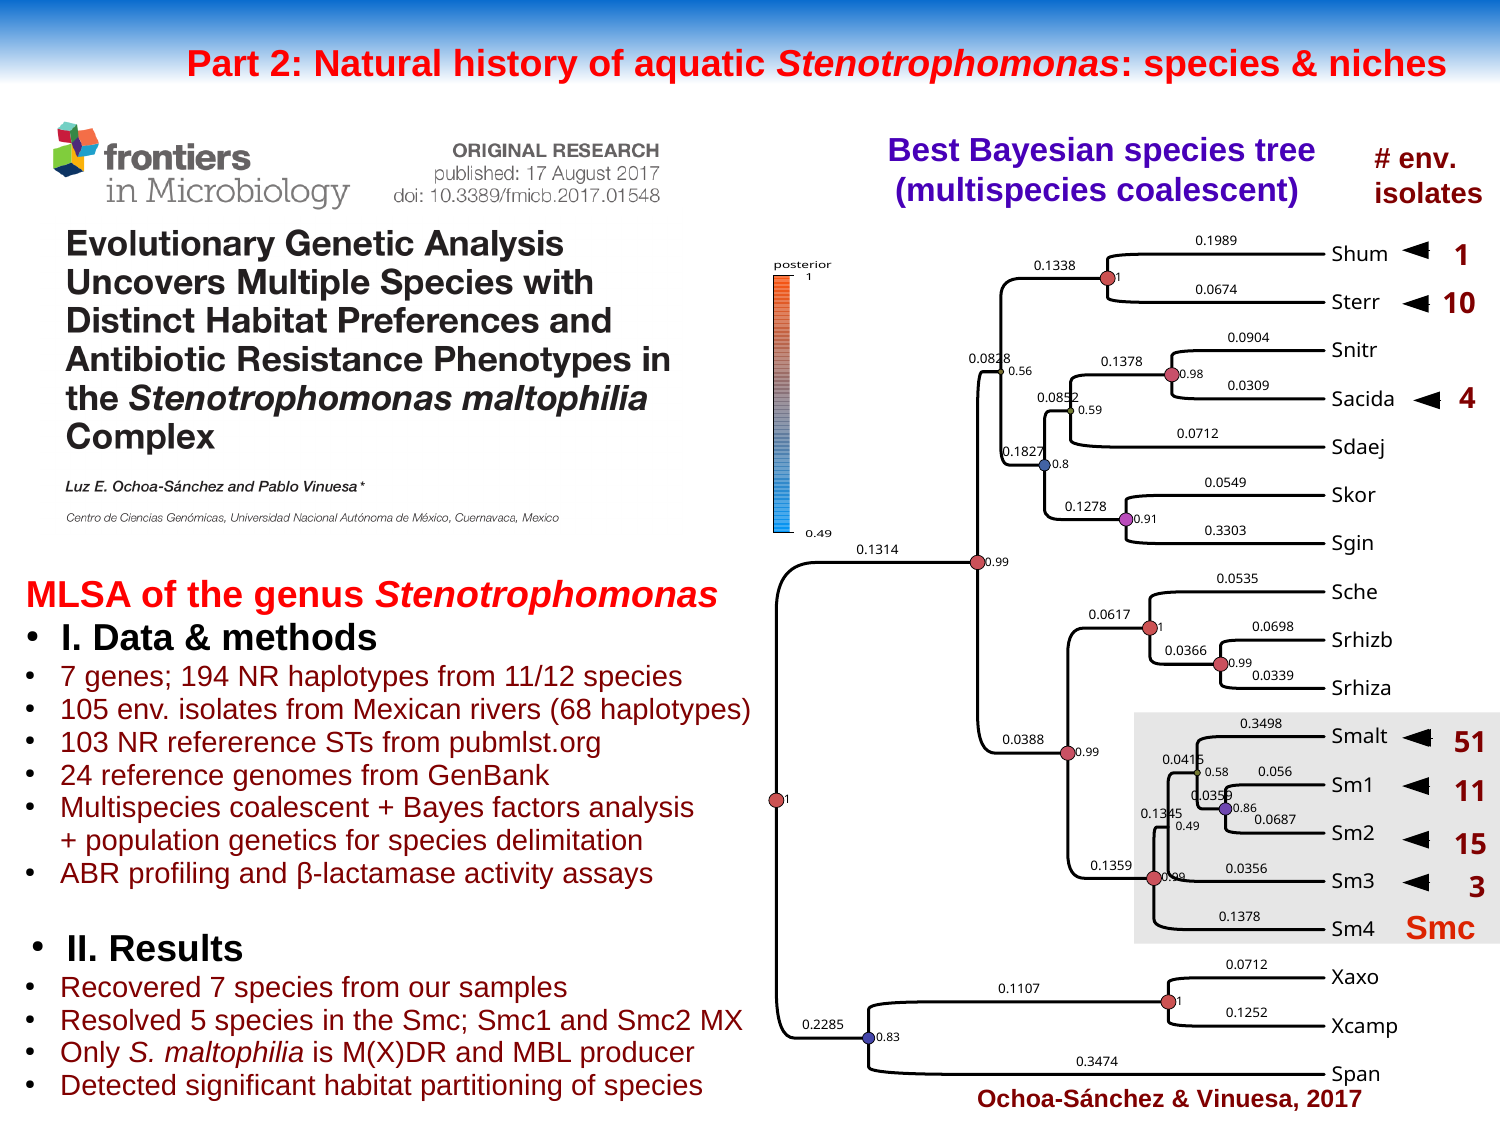

Part 2: Natural history of aquatic Stenotrophomonas: species & niches
Best Bayesian species tree
(multispecies coalescent)
# env.
isolates
1
10
4
MLSA of the genus Stenotrophomonas
I. Data & methods
7 genes; 194 NR haplotypes from 11/12 species
105 env. isolates from Mexican rivers (68 haplotypes)
103 NR refererence STs from pubmlst.org
24 reference genomes from GenBank
Multispecies coalescent + Bayes factors analysis
+ population genetics for species delimitation
ABR profiling and β-lactamase activity assays
51
11
15
 3
Smc
II. Results
Recovered 7 species from our samples
Resolved 5 species in the Smc; Smc1 and Smc2 MX
Only S. maltophilia is M(X)DR and MBL producer
Detected significant habitat partitioning of species
Ochoa-Sánchez & Vinuesa, 2017